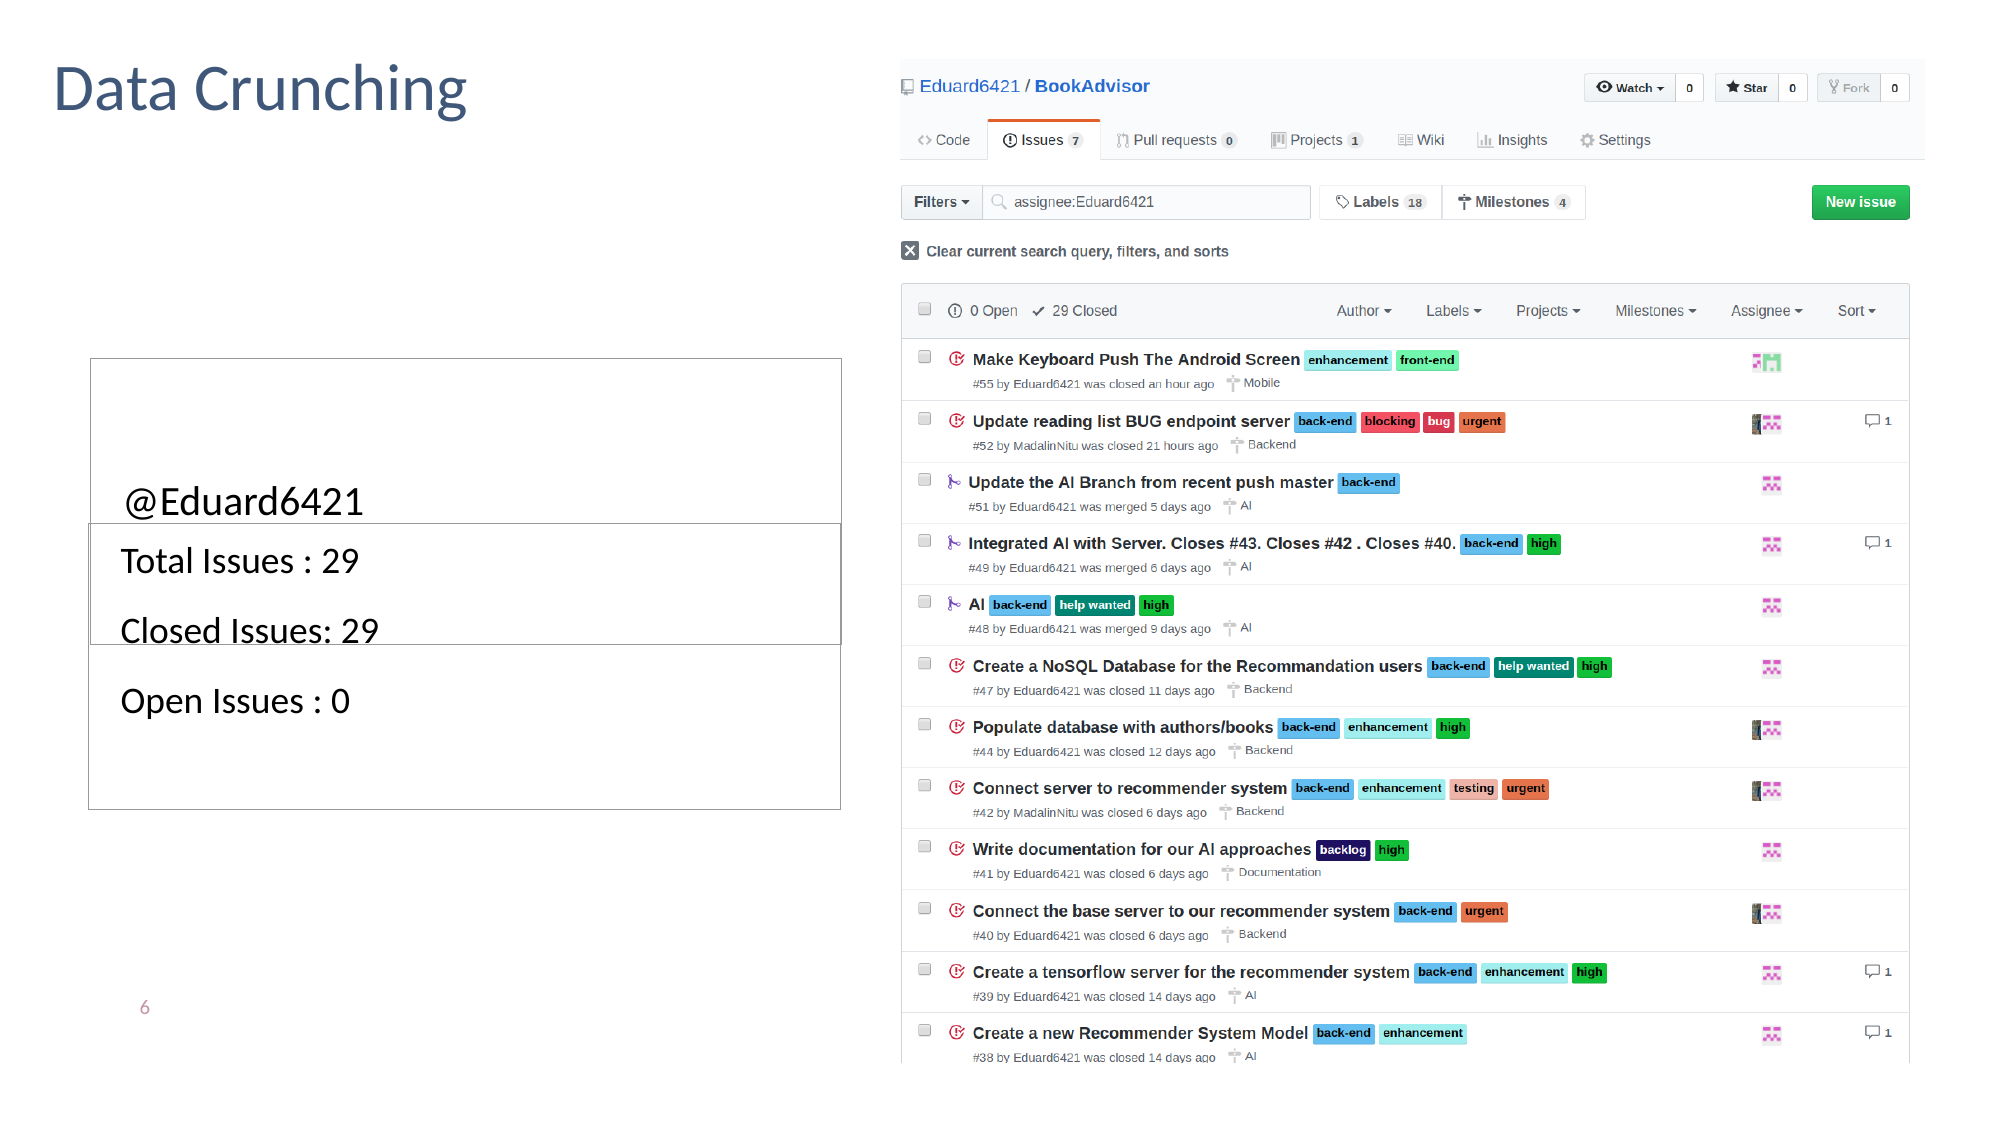

# Data Crunching
@Eduard6421
Total Issues : 29
Closed Issues: 29
Open Issues : 0
ADD A FOOTER